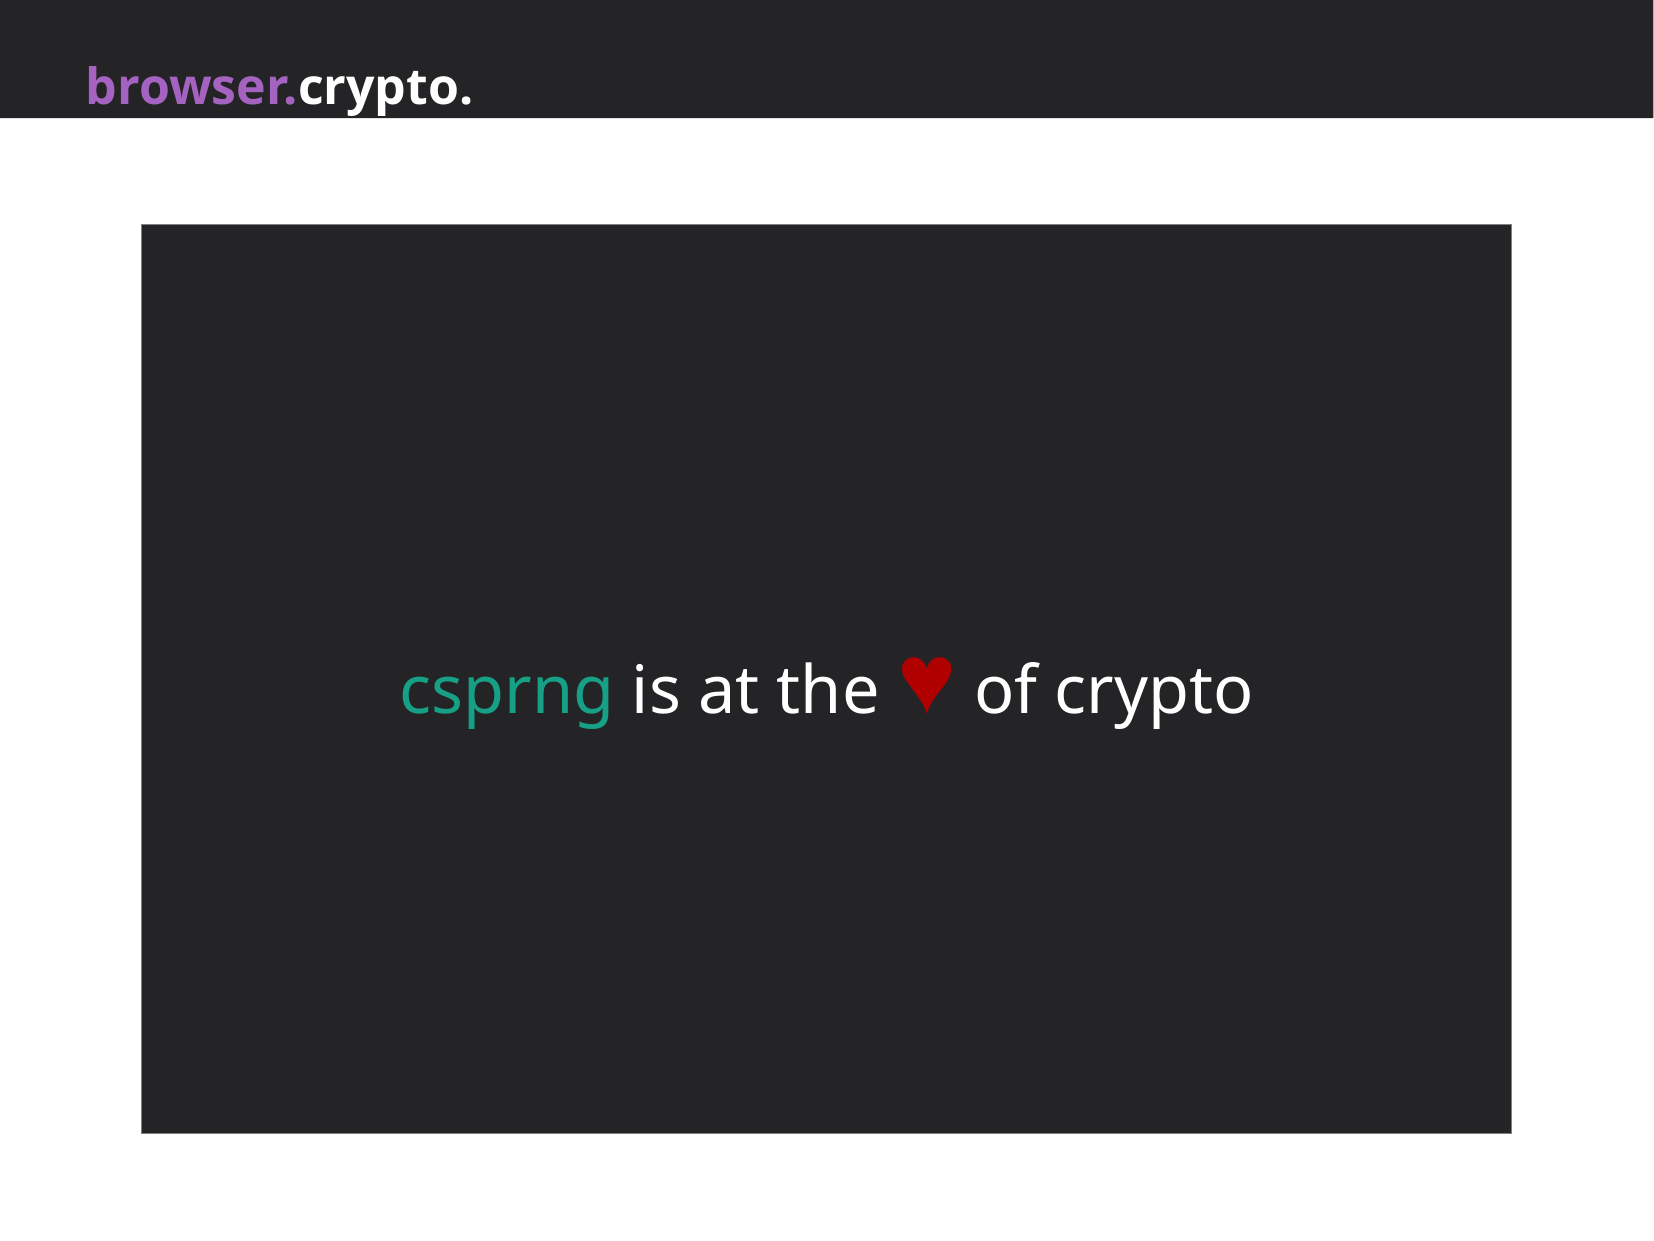

browser.crypto.
csprng is at the ♥ of crypto